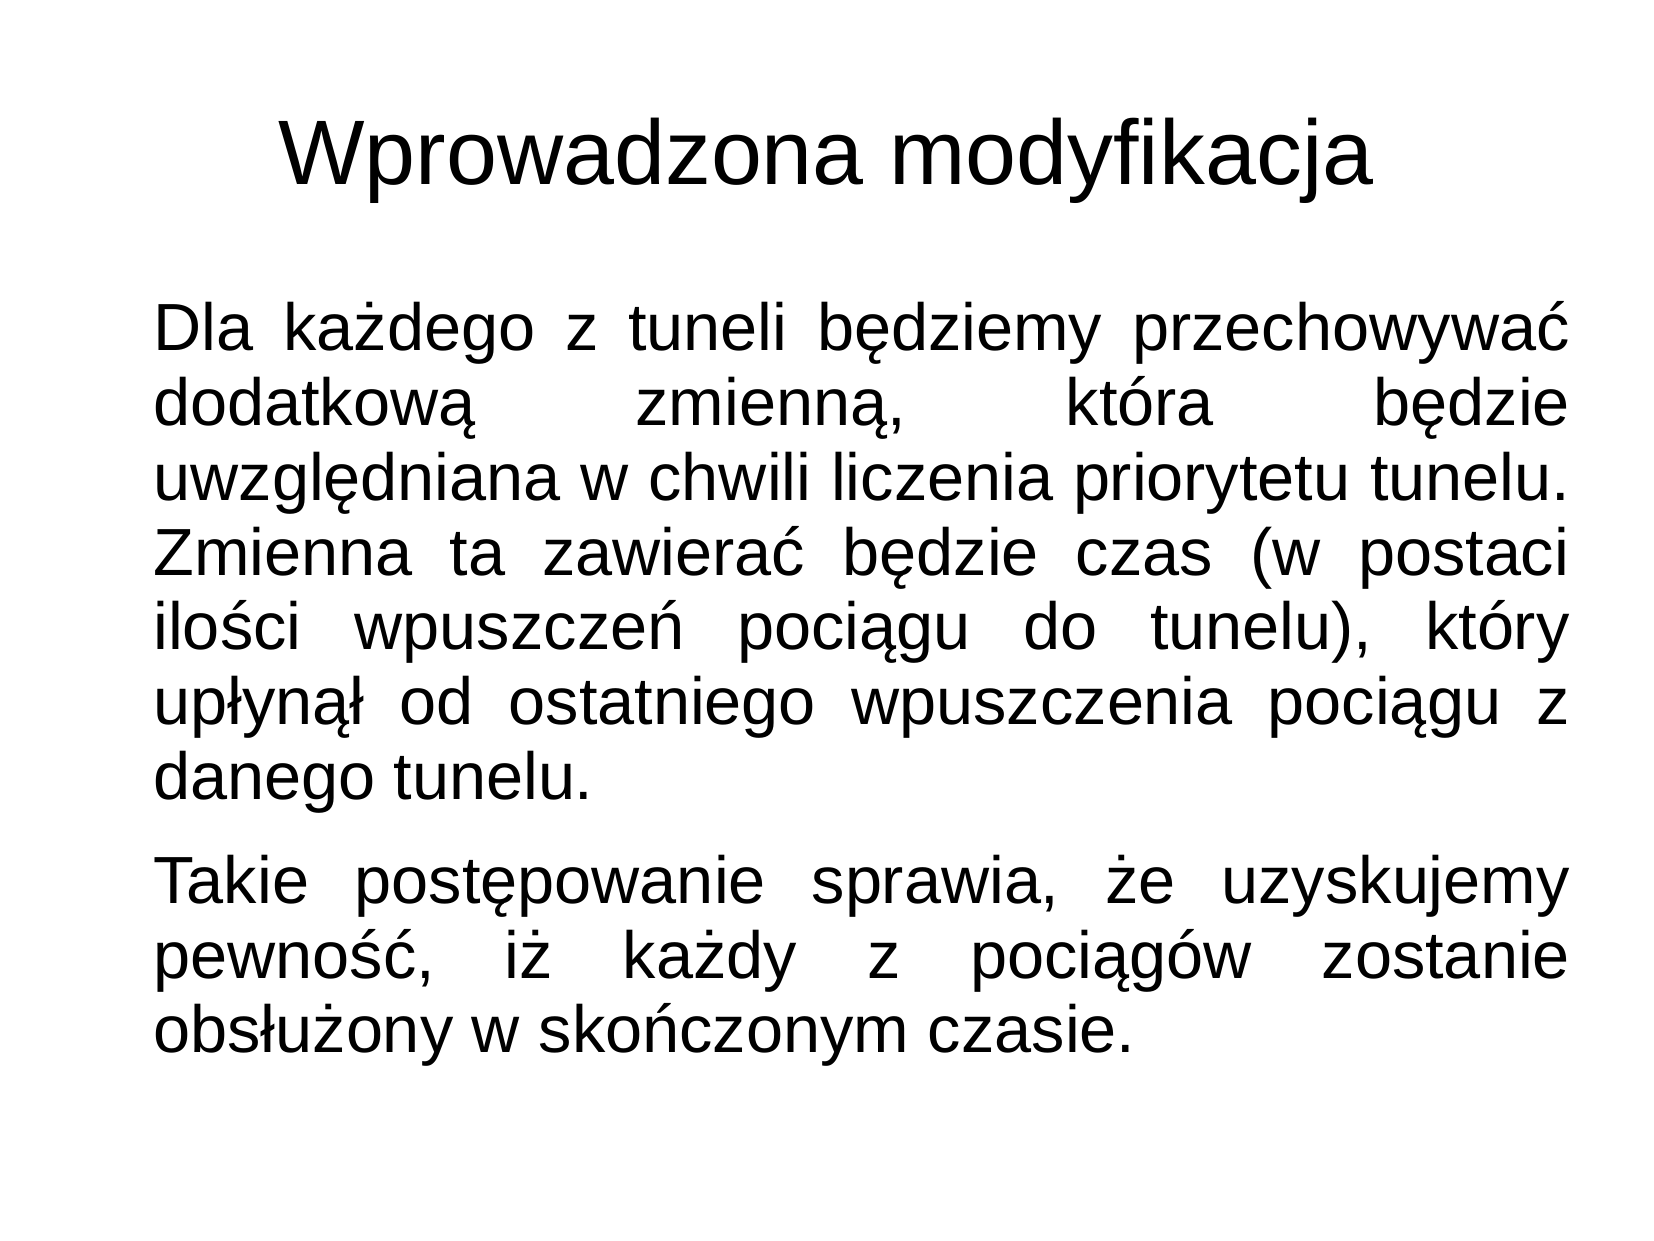

# Wprowadzona modyfikacja
Dla każdego z tuneli będziemy przechowywać dodatkową zmienną, która będzie uwzględniana w chwili liczenia priorytetu tunelu. Zmienna ta zawierać będzie czas (w postaci ilości wpuszczeń pociągu do tunelu), który upłynął od ostatniego wpuszczenia pociągu z danego tunelu.
Takie postępowanie sprawia, że uzyskujemy pewność, iż każdy z pociągów zostanie obsłużony w skończonym czasie.